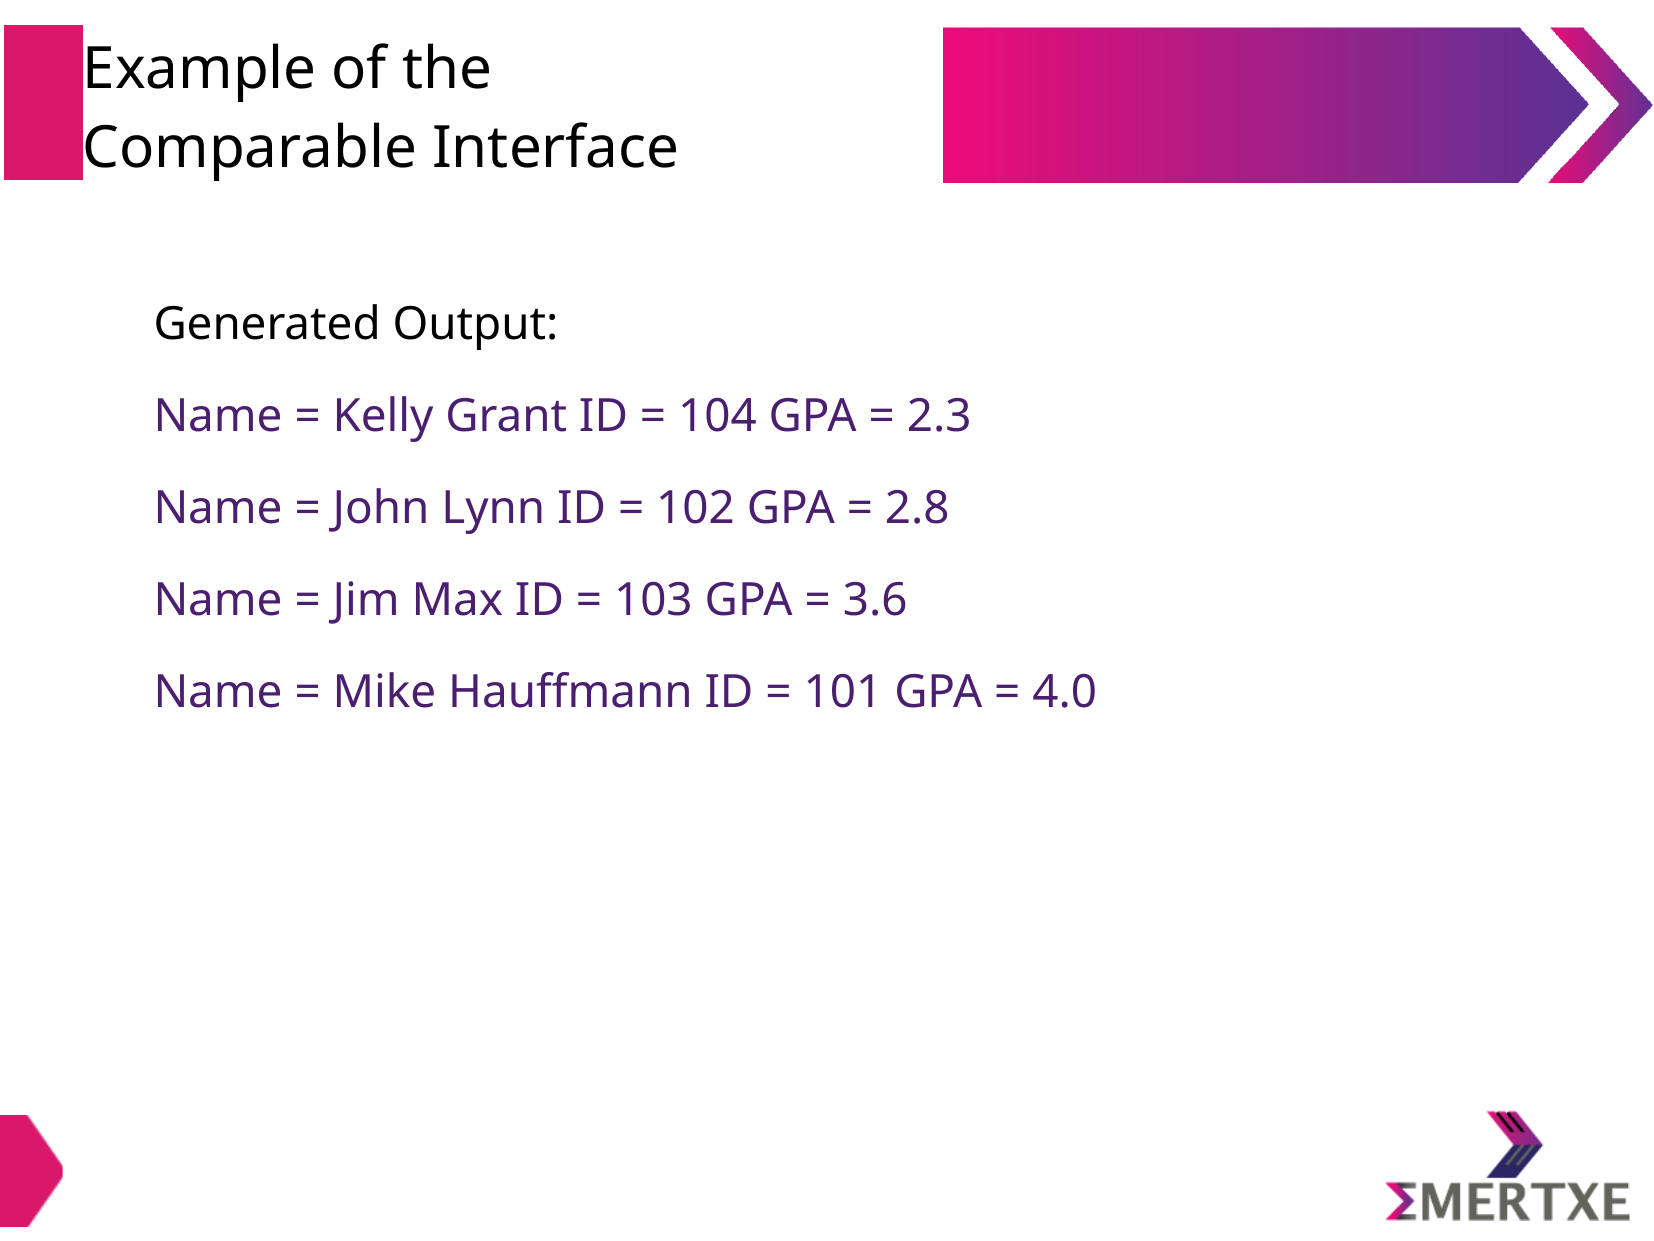

# Example of the Comparable Interface
Generated Output:
Name = Kelly Grant ID = 104 GPA = 2.3
Name = John Lynn ID = 102 GPA = 2.8
Name = Jim Max ID = 103 GPA = 3.6
Name = Mike Hauffmann ID = 101 GPA = 4.0